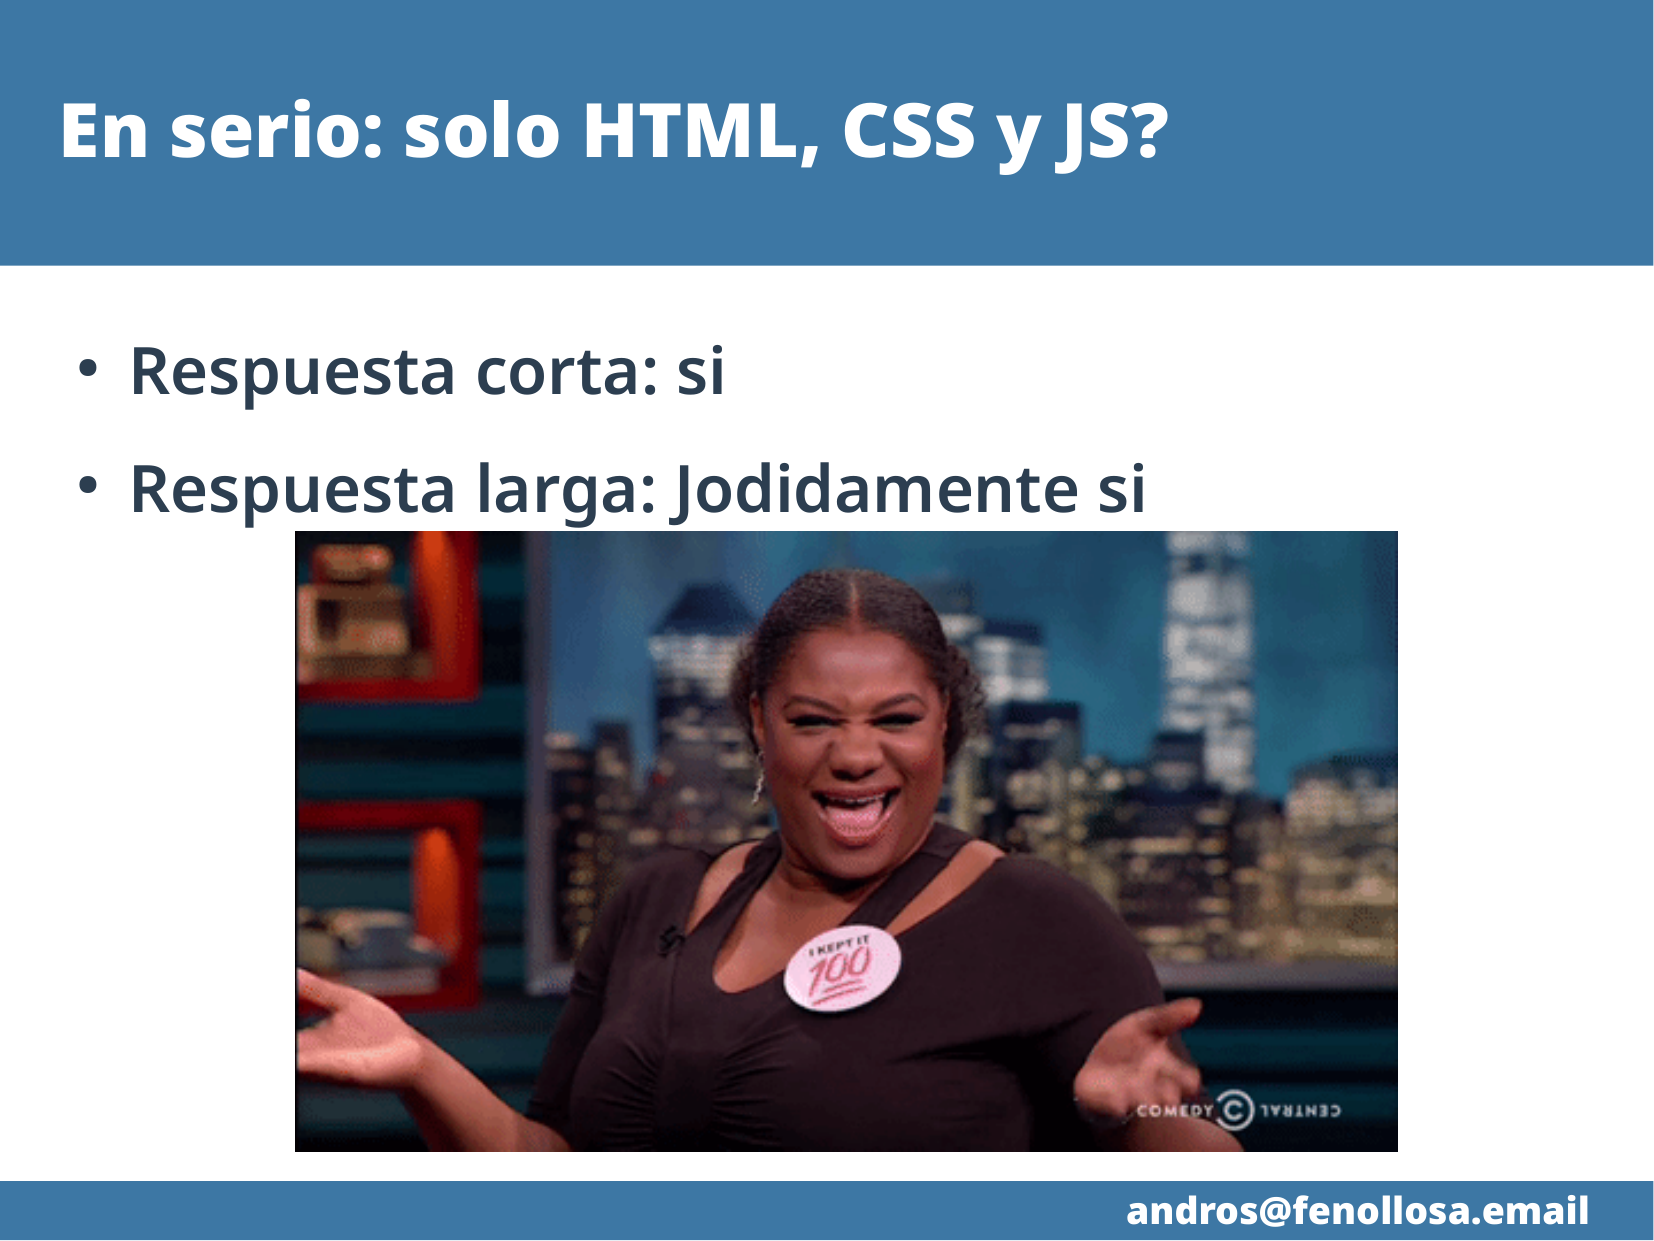

# En serio: solo HTML, CSS y JS?
Respuesta corta: si
Respuesta larga: Jodidamente si